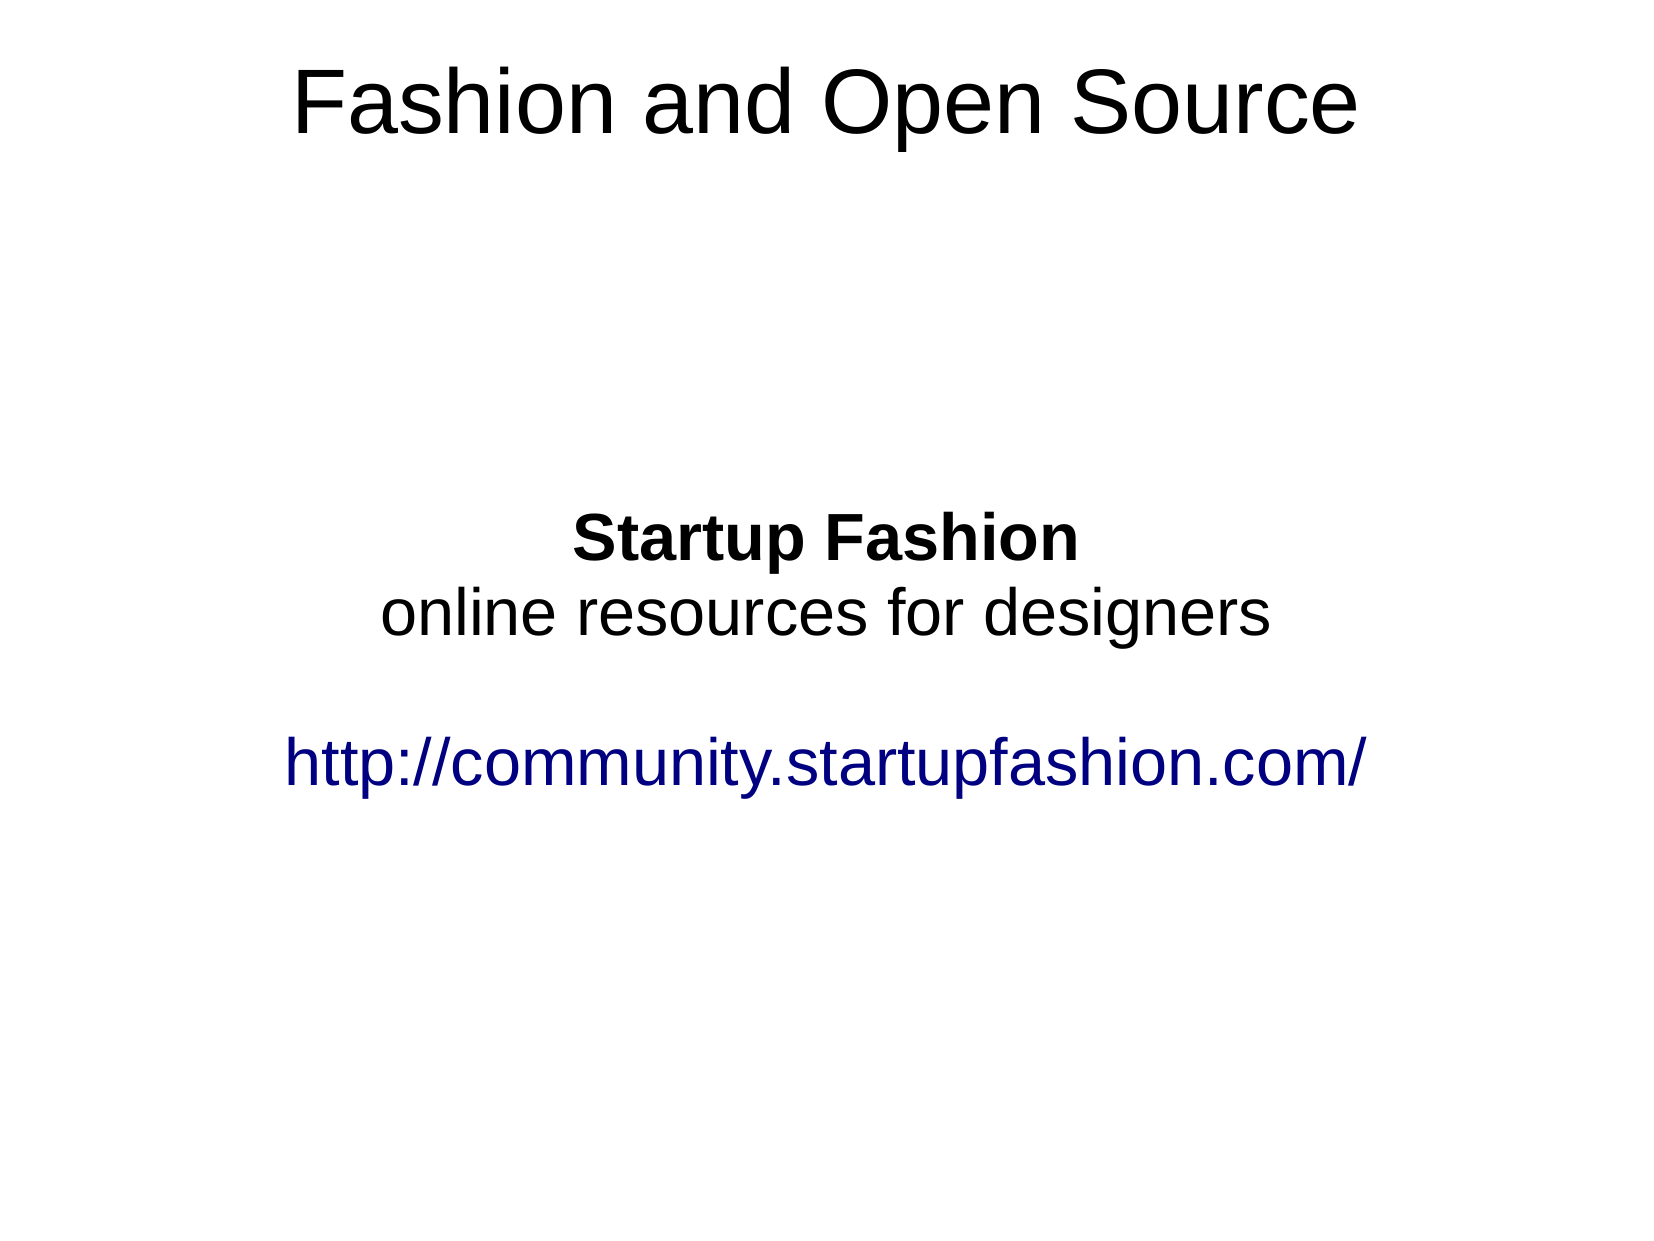

# Fashion and Open Source
Startup Fashion
online resources for designers
http://community.startupfashion.com/